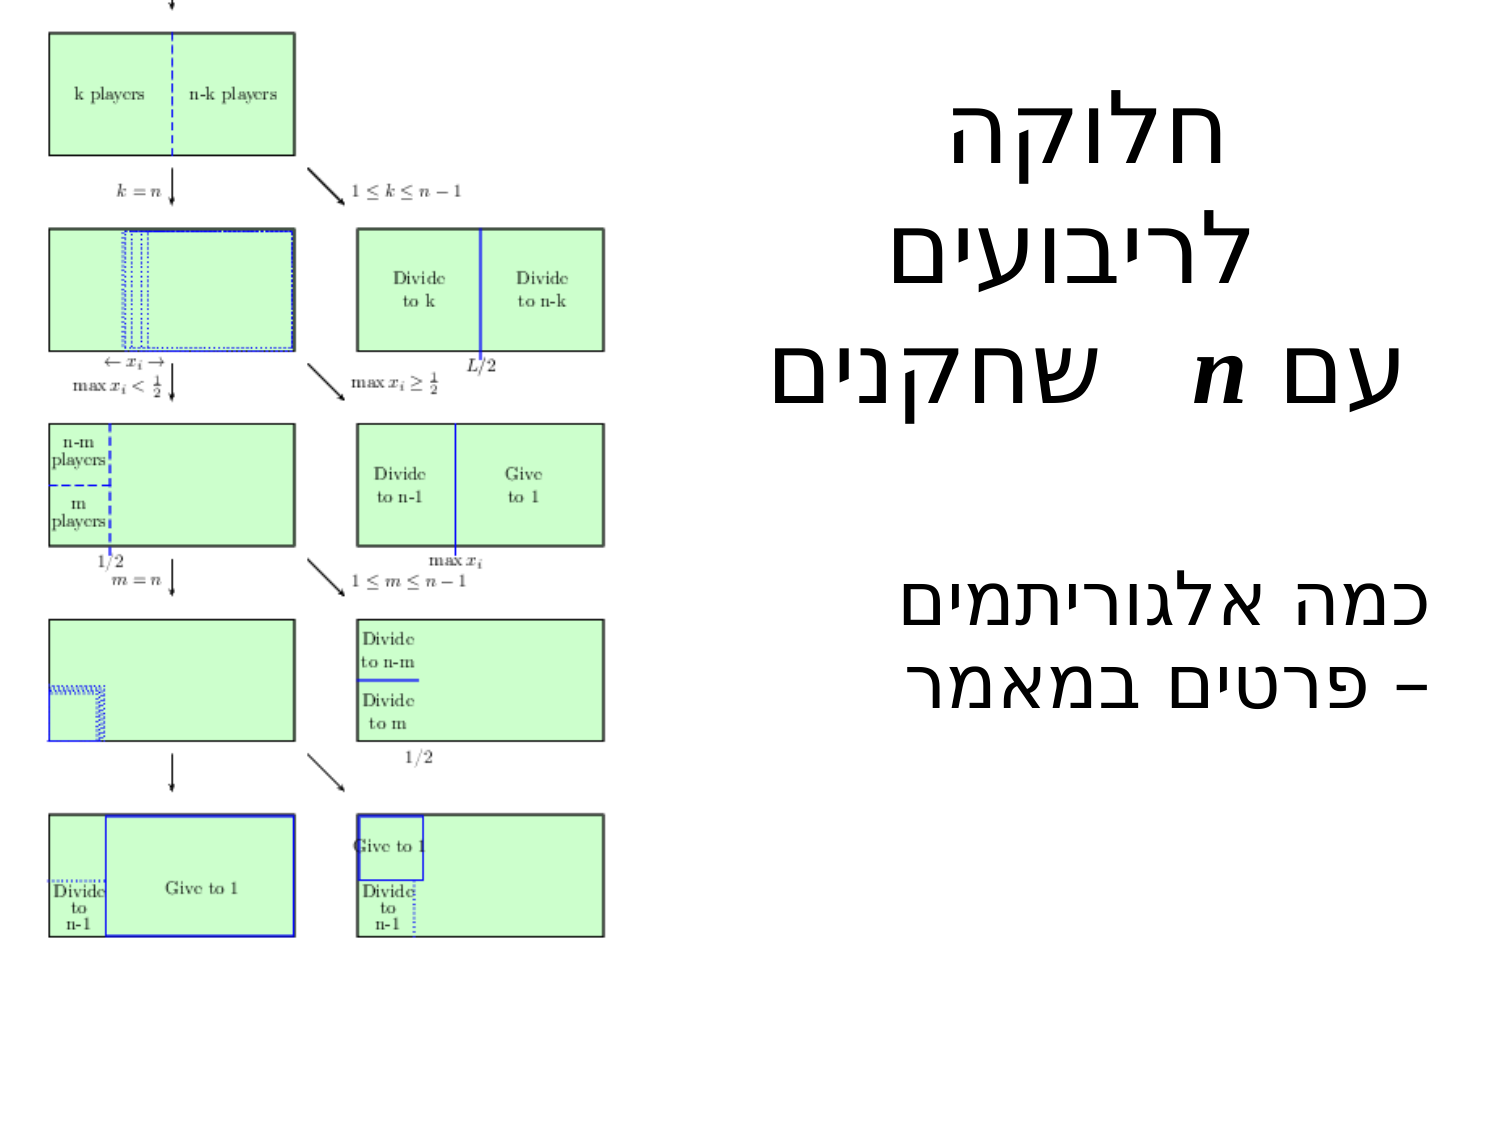

חלוקה לריבועים
עם n שחקנים
כמה אלגוריתמים – פרטים במאמר